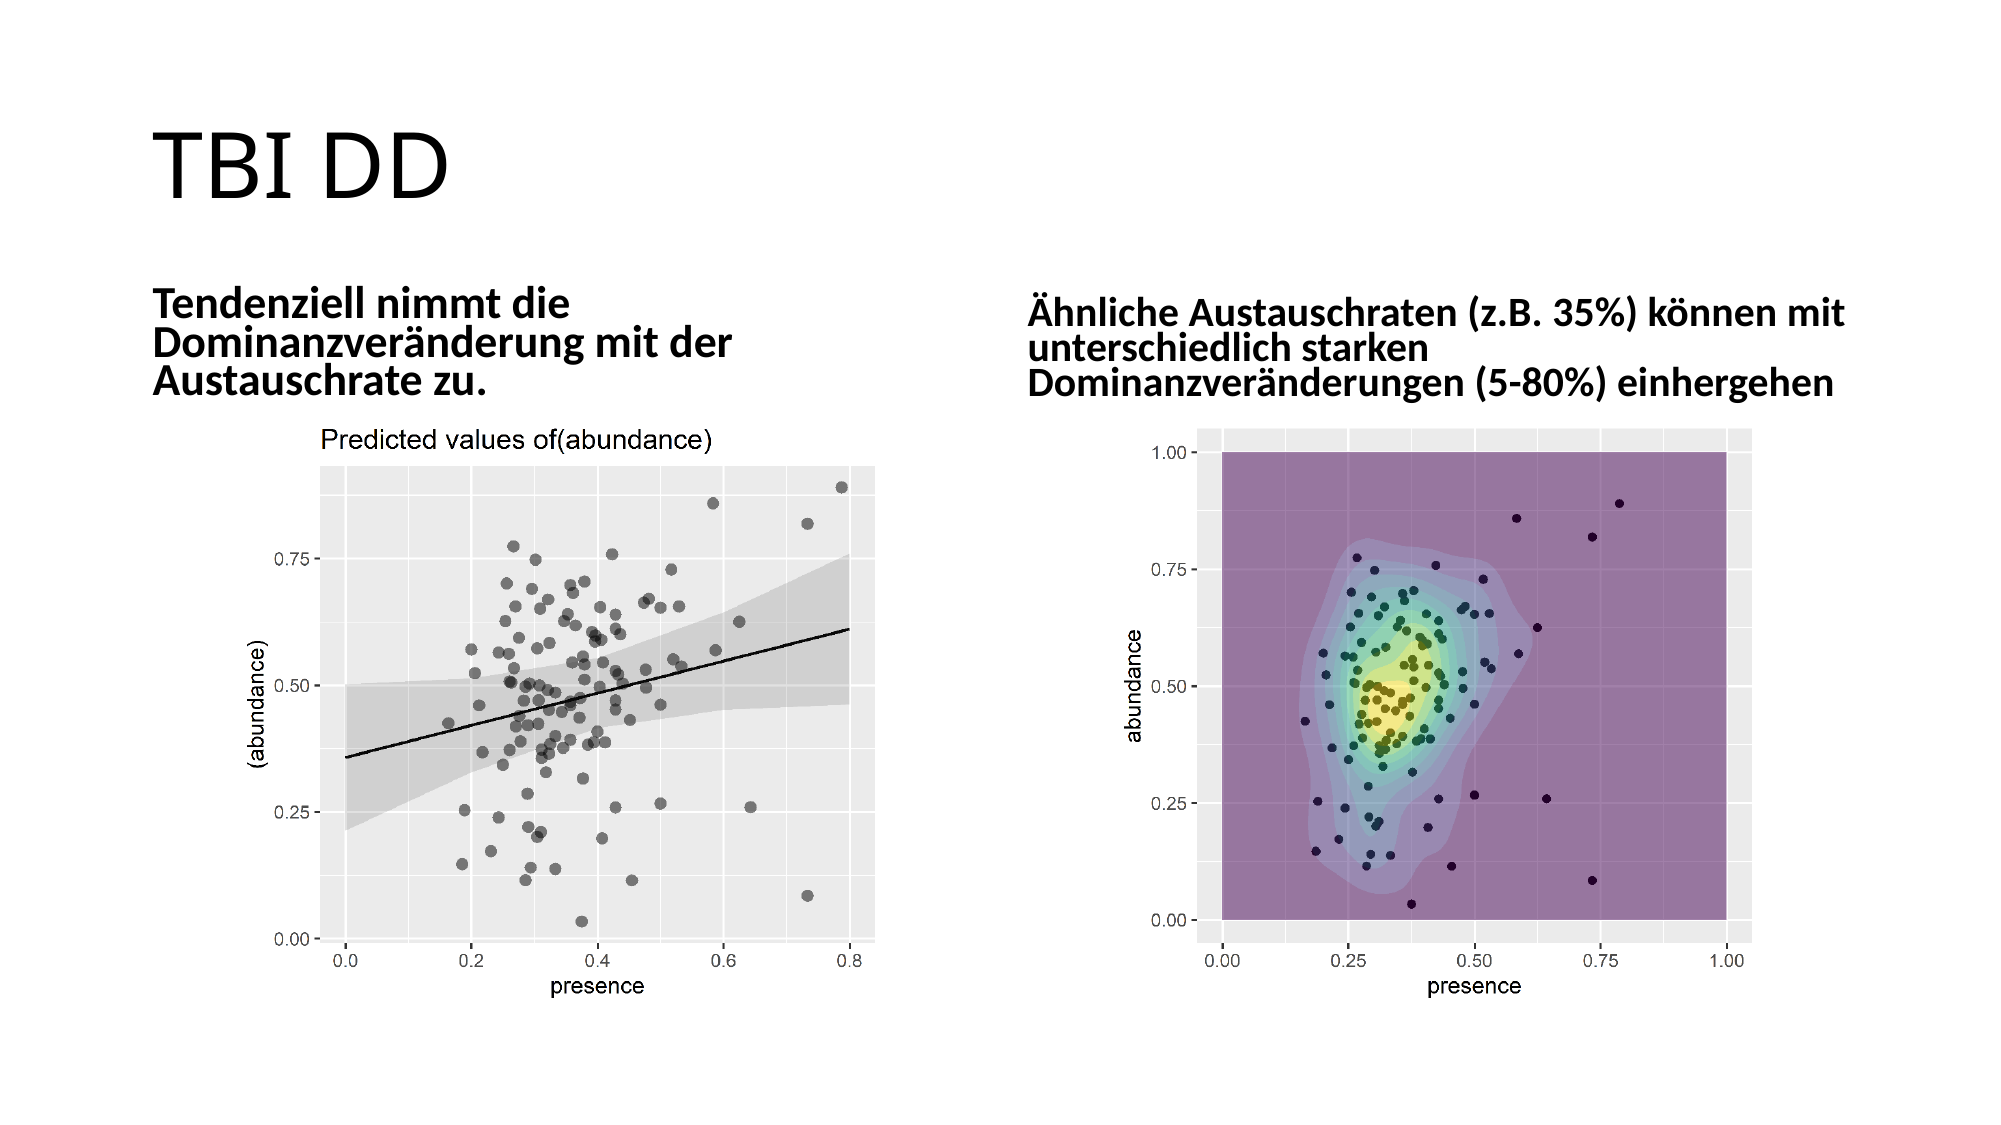

# TBI DD
Tendenziell nimmt die Dominanzveränderung mit der Austauschrate zu.
Ähnliche Austauschraten (z.B. 35%) können mit unterschiedlich starken Dominanzveränderungen (5-80%) einhergehen